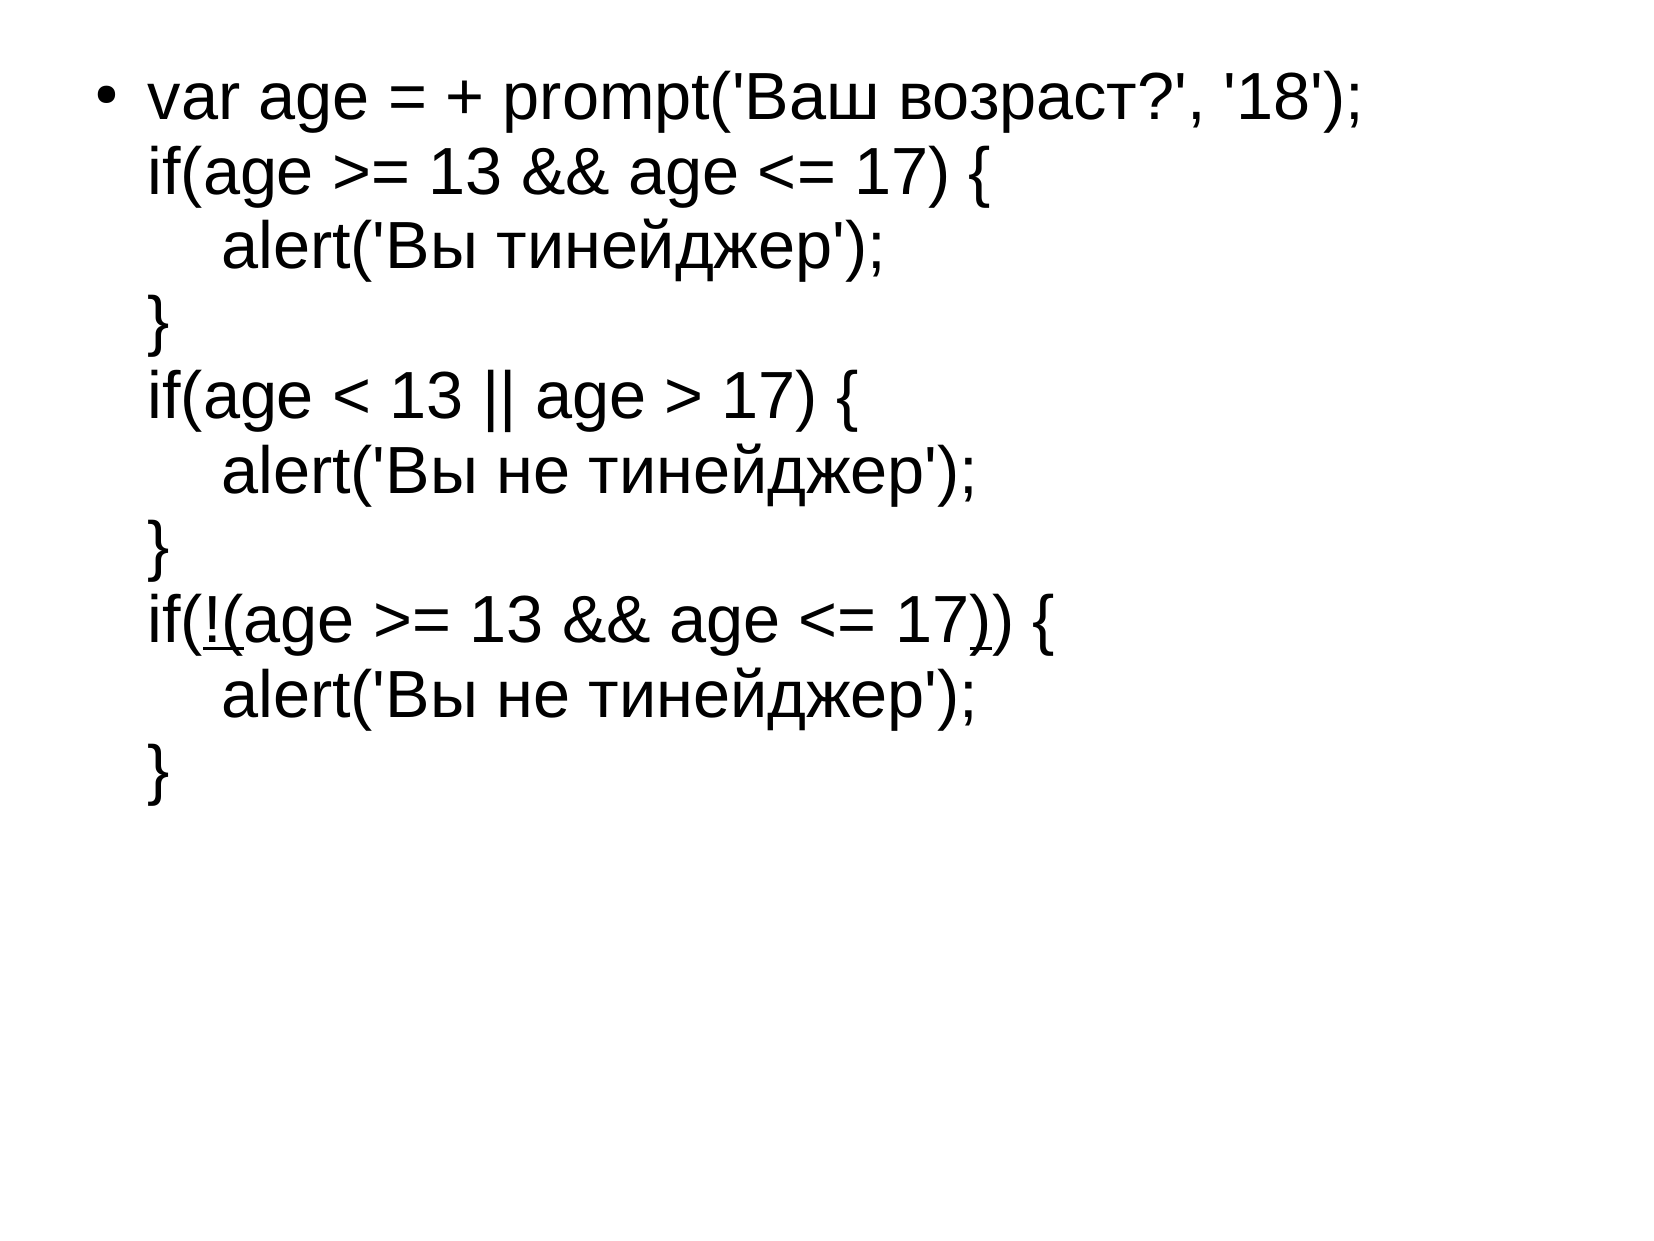

# var age = + prompt('Ваш возраст?', '18'); if(age >= 13 && age <= 17) { alert('Вы тинейджер'); } if(age < 13 || age > 17) { alert('Вы не тинейджер'); } if(!(age >= 13 && age <= 17)) { alert('Вы не тинейджер'); }